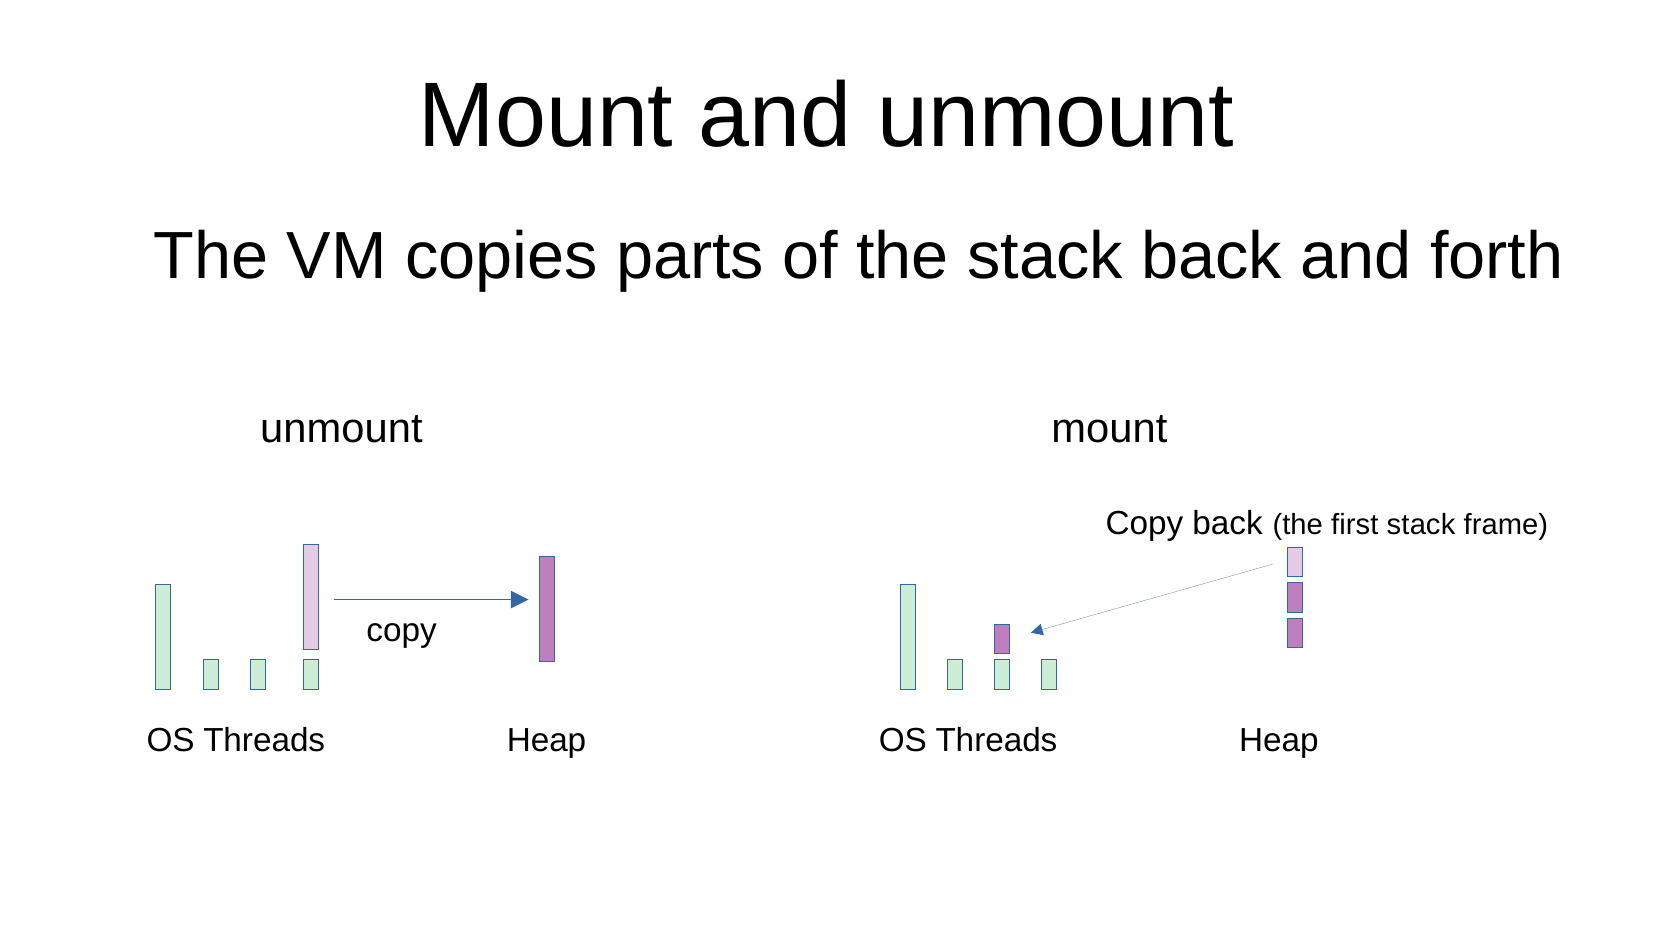

# Mount and unmount
The VM copies parts of the stack back and forth
unmount
mount
Copy back (the first stack frame)
copy
OS Threads
Heap
OS Threads
Heap